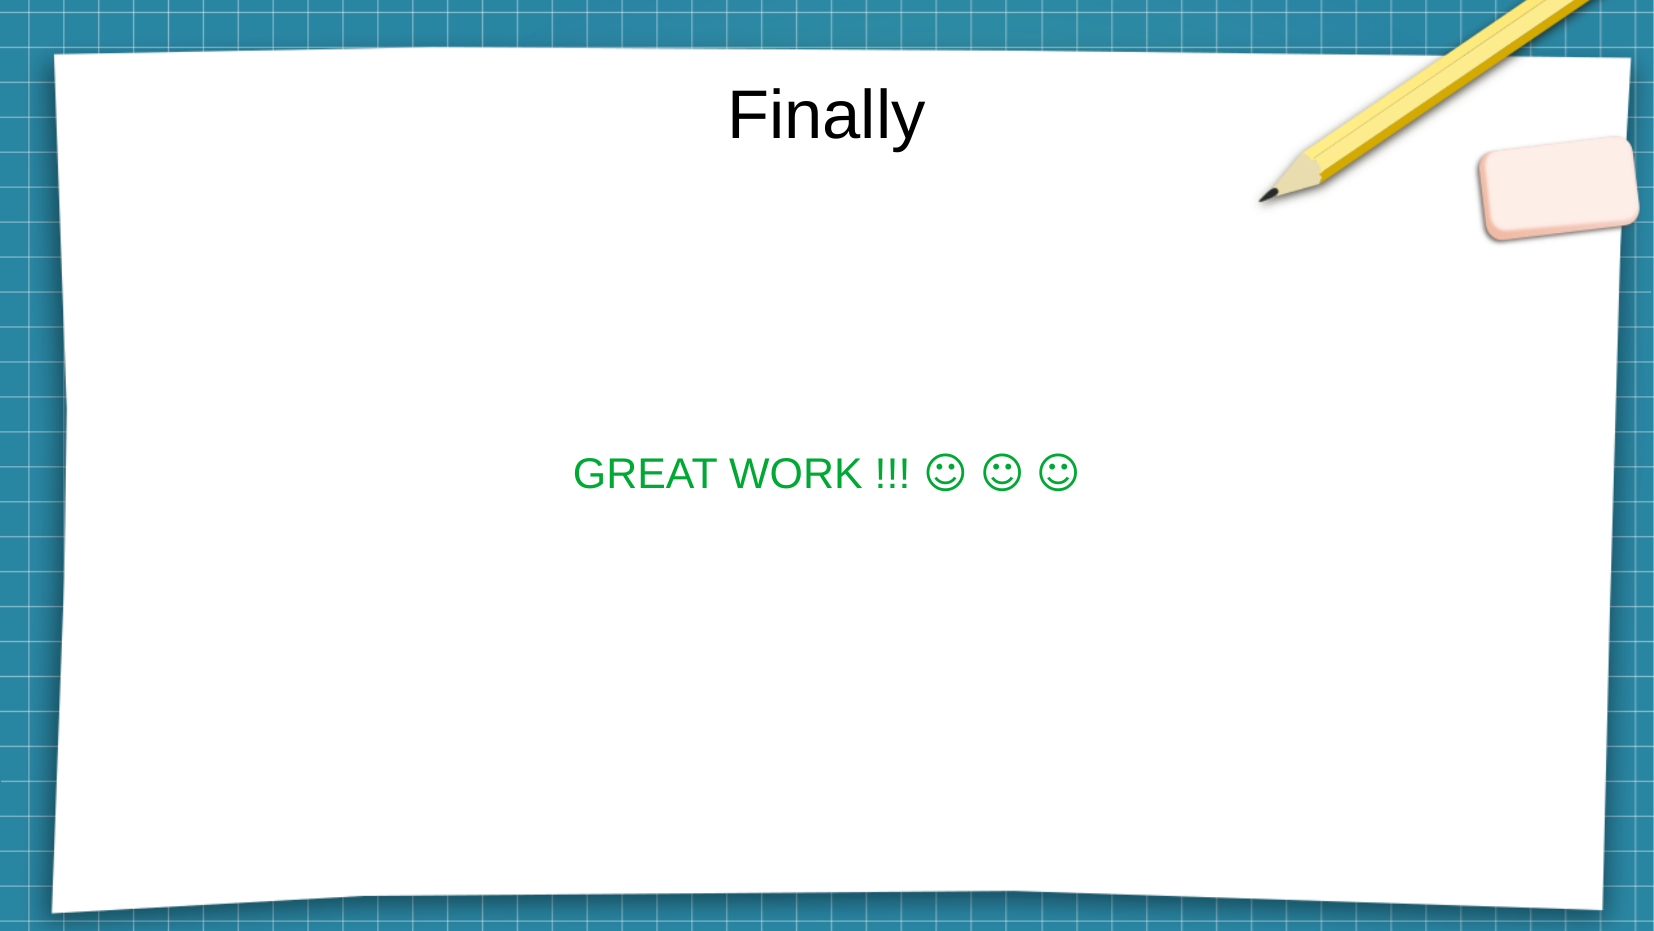

Finally
# GREAT WORK !!! ☺ ☺ ☺